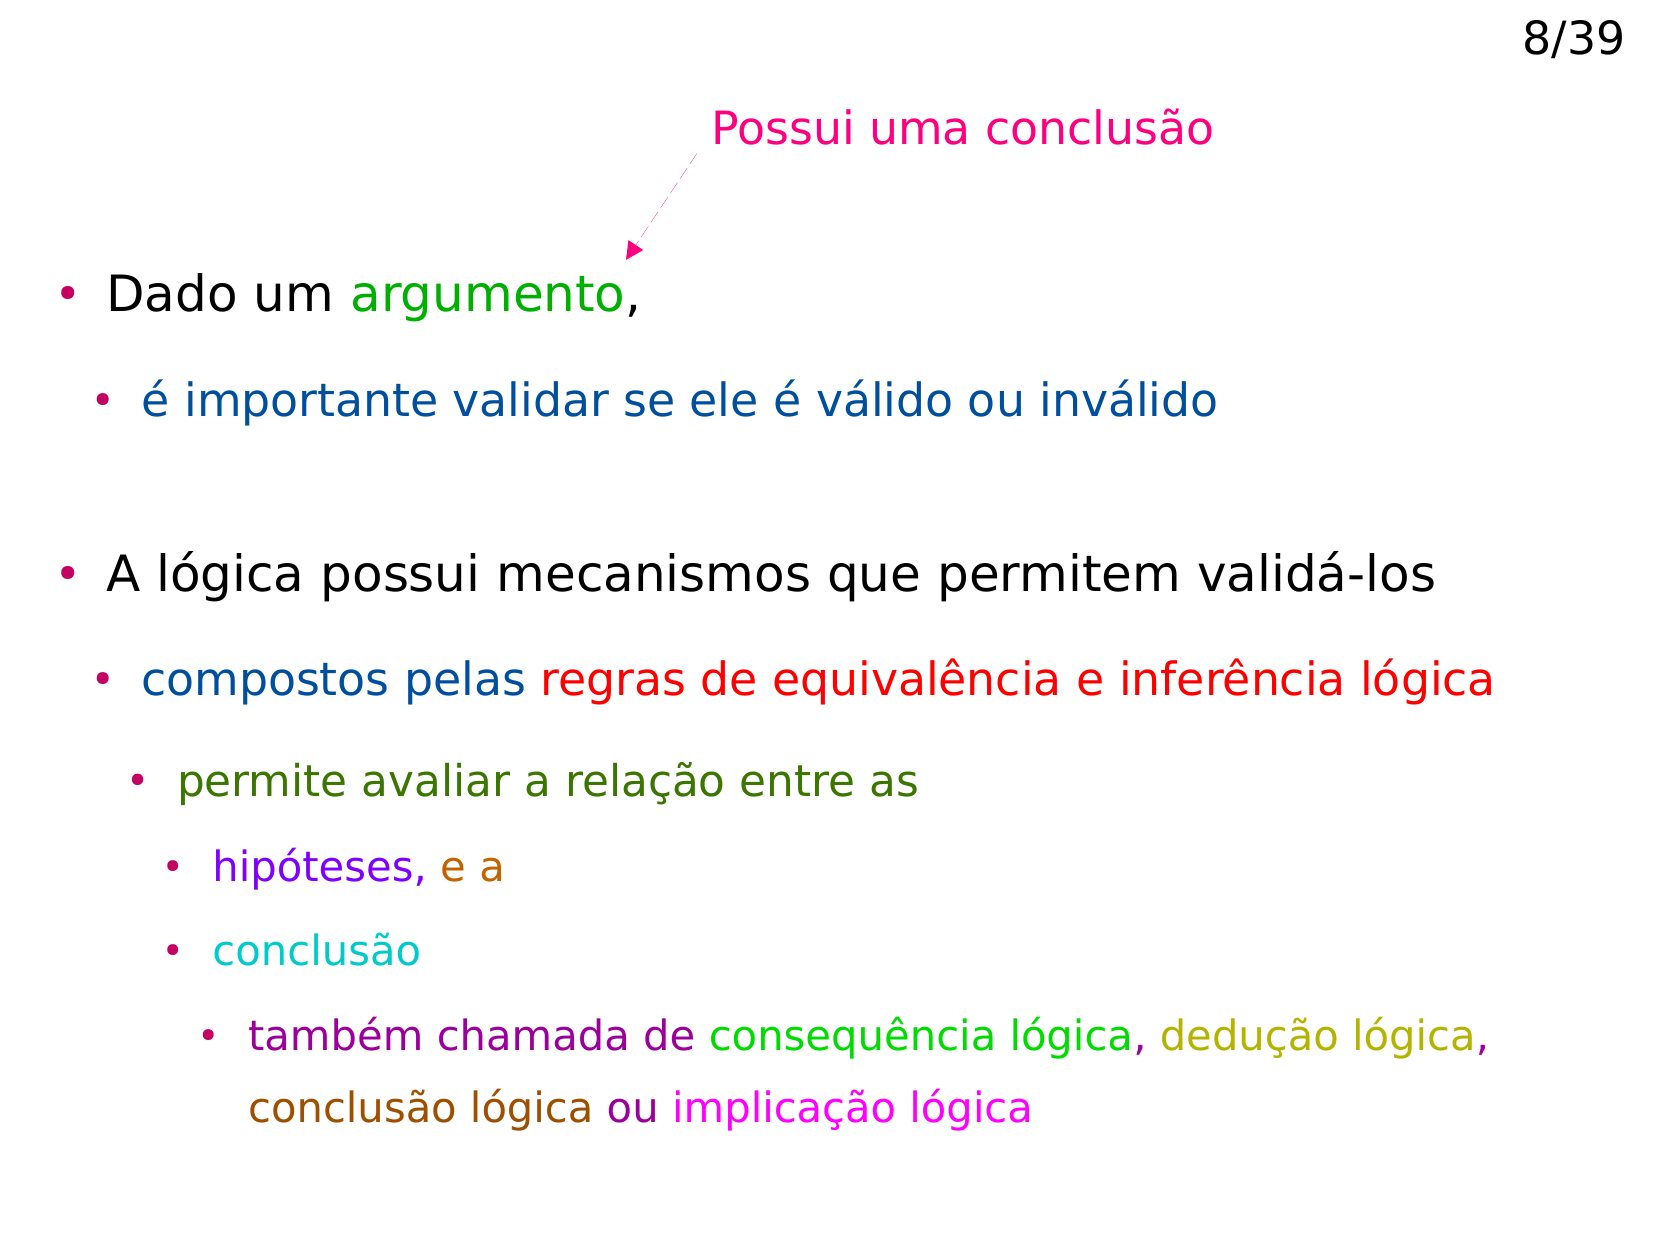

8
Possui uma conclusão
# Dado um argumento,
é importante validar se ele é válido ou inválido
A lógica possui mecanismos que permitem validá-los
compostos pelas regras de equivalência e inferência lógica
permite avaliar a relação entre as
hipóteses, e a
conclusão
também chamada de consequência lógica, dedução lógica, conclusão lógica ou implicação lógica